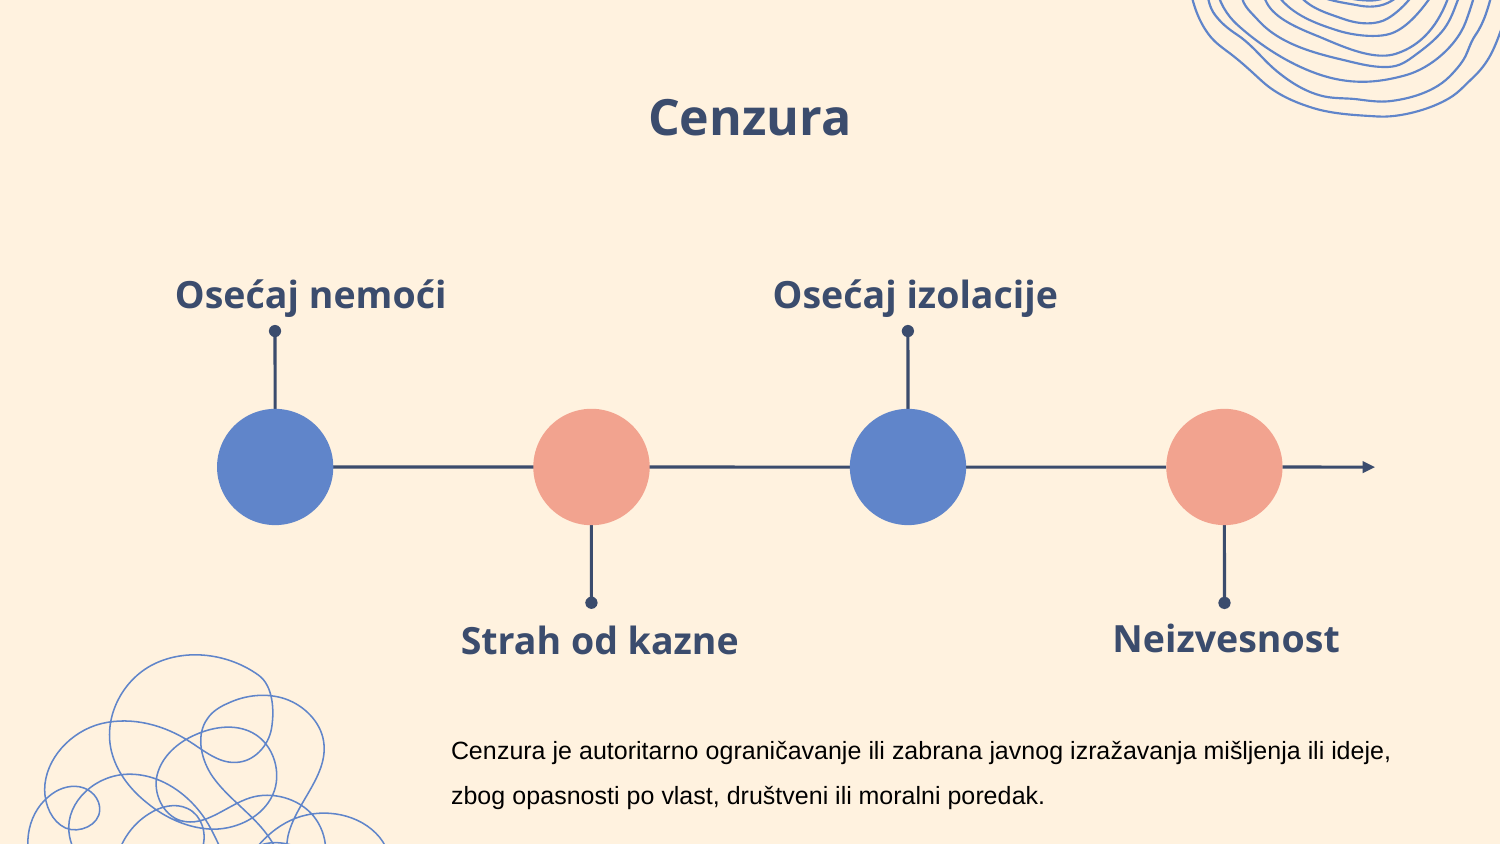

# Cenzura
Osećaj nemoći
Osećaj izolacije
Neizvesnost
Strah od kazne
Cenzura je autoritarno ograničavanje ili zabrana javnog izražavanja mišljenja ili ideje, zbog opasnosti po vlast, društveni ili moralni poredak.